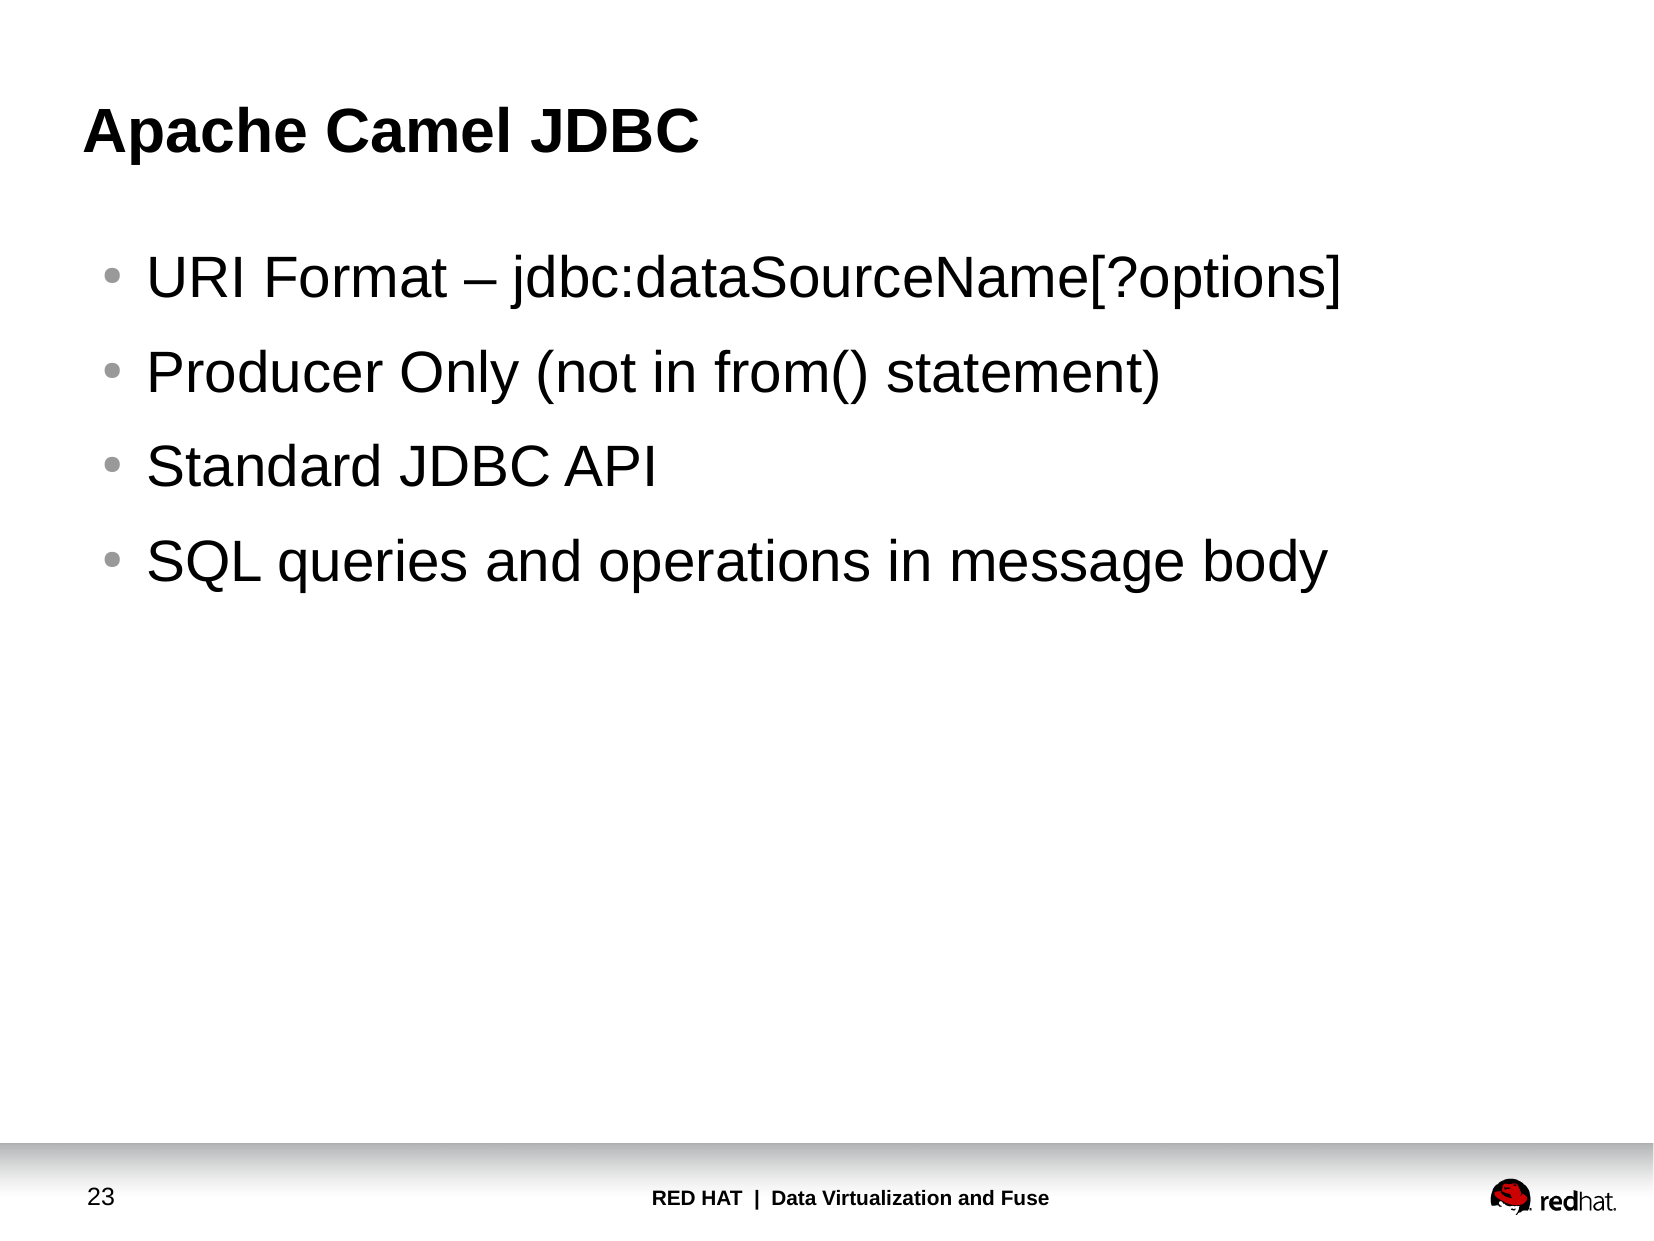

# Apache Camel JDBC
URI Format – jdbc:dataSourceName[?options]
Producer Only (not in from() statement)
Standard JDBC API
SQL queries and operations in message body